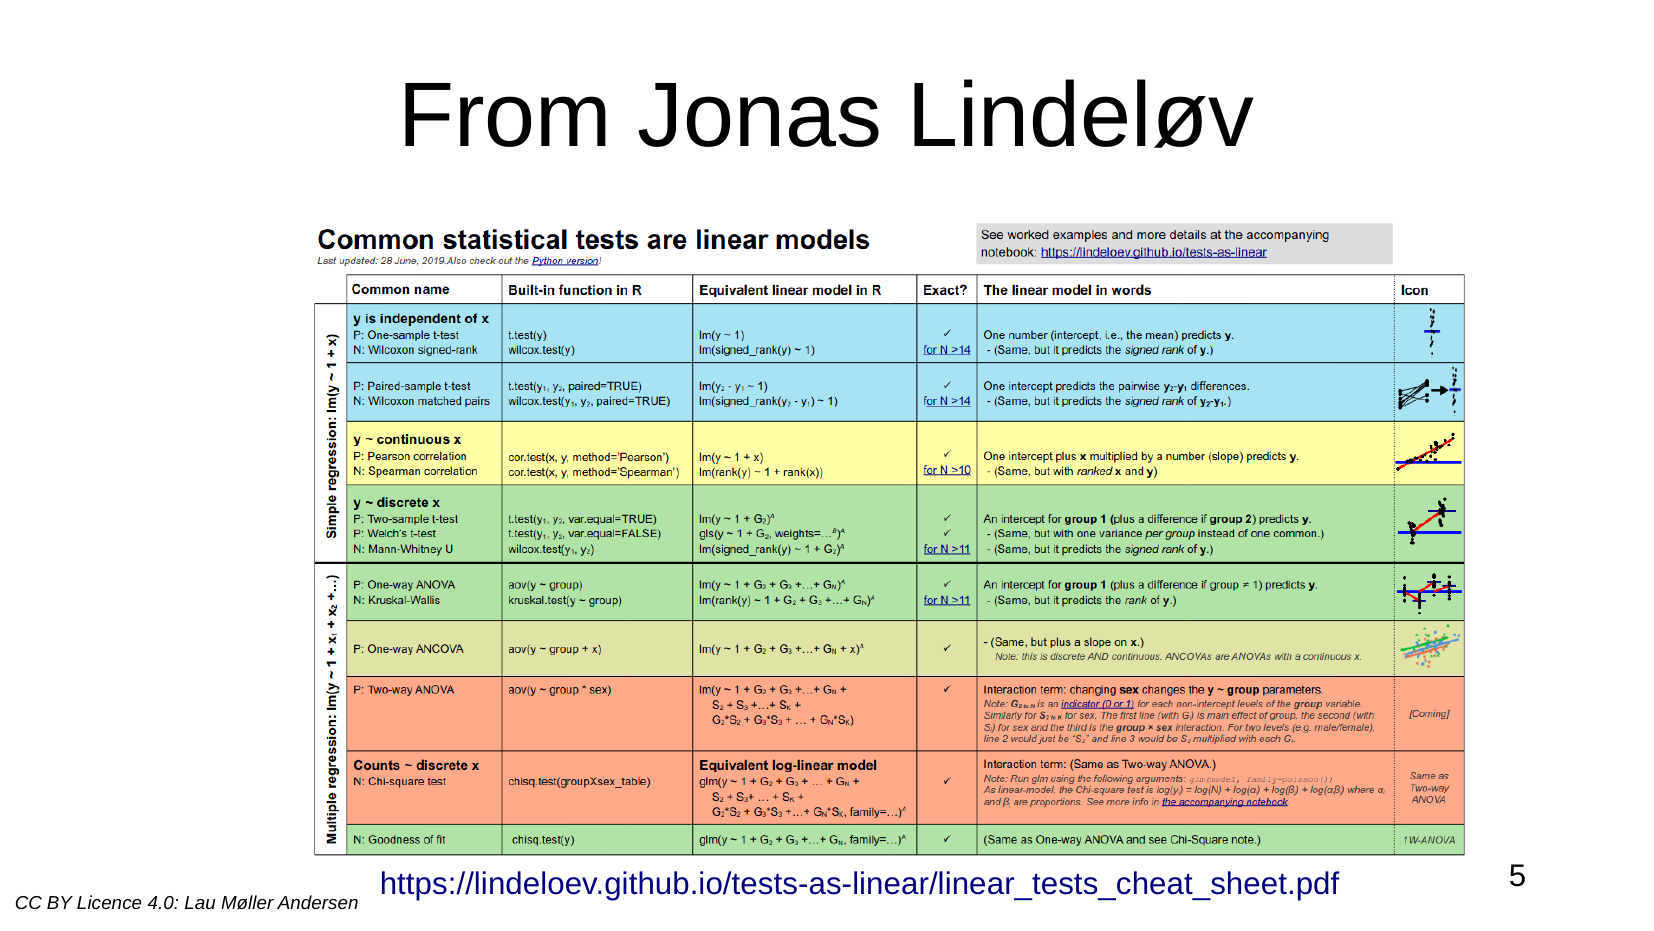

# From Jonas Lindeløv
https://lindeloev.github.io/tests-as-linear/linear_tests_cheat_sheet.pdf
CC BY Licence 4.0: Lau Møller Andersen